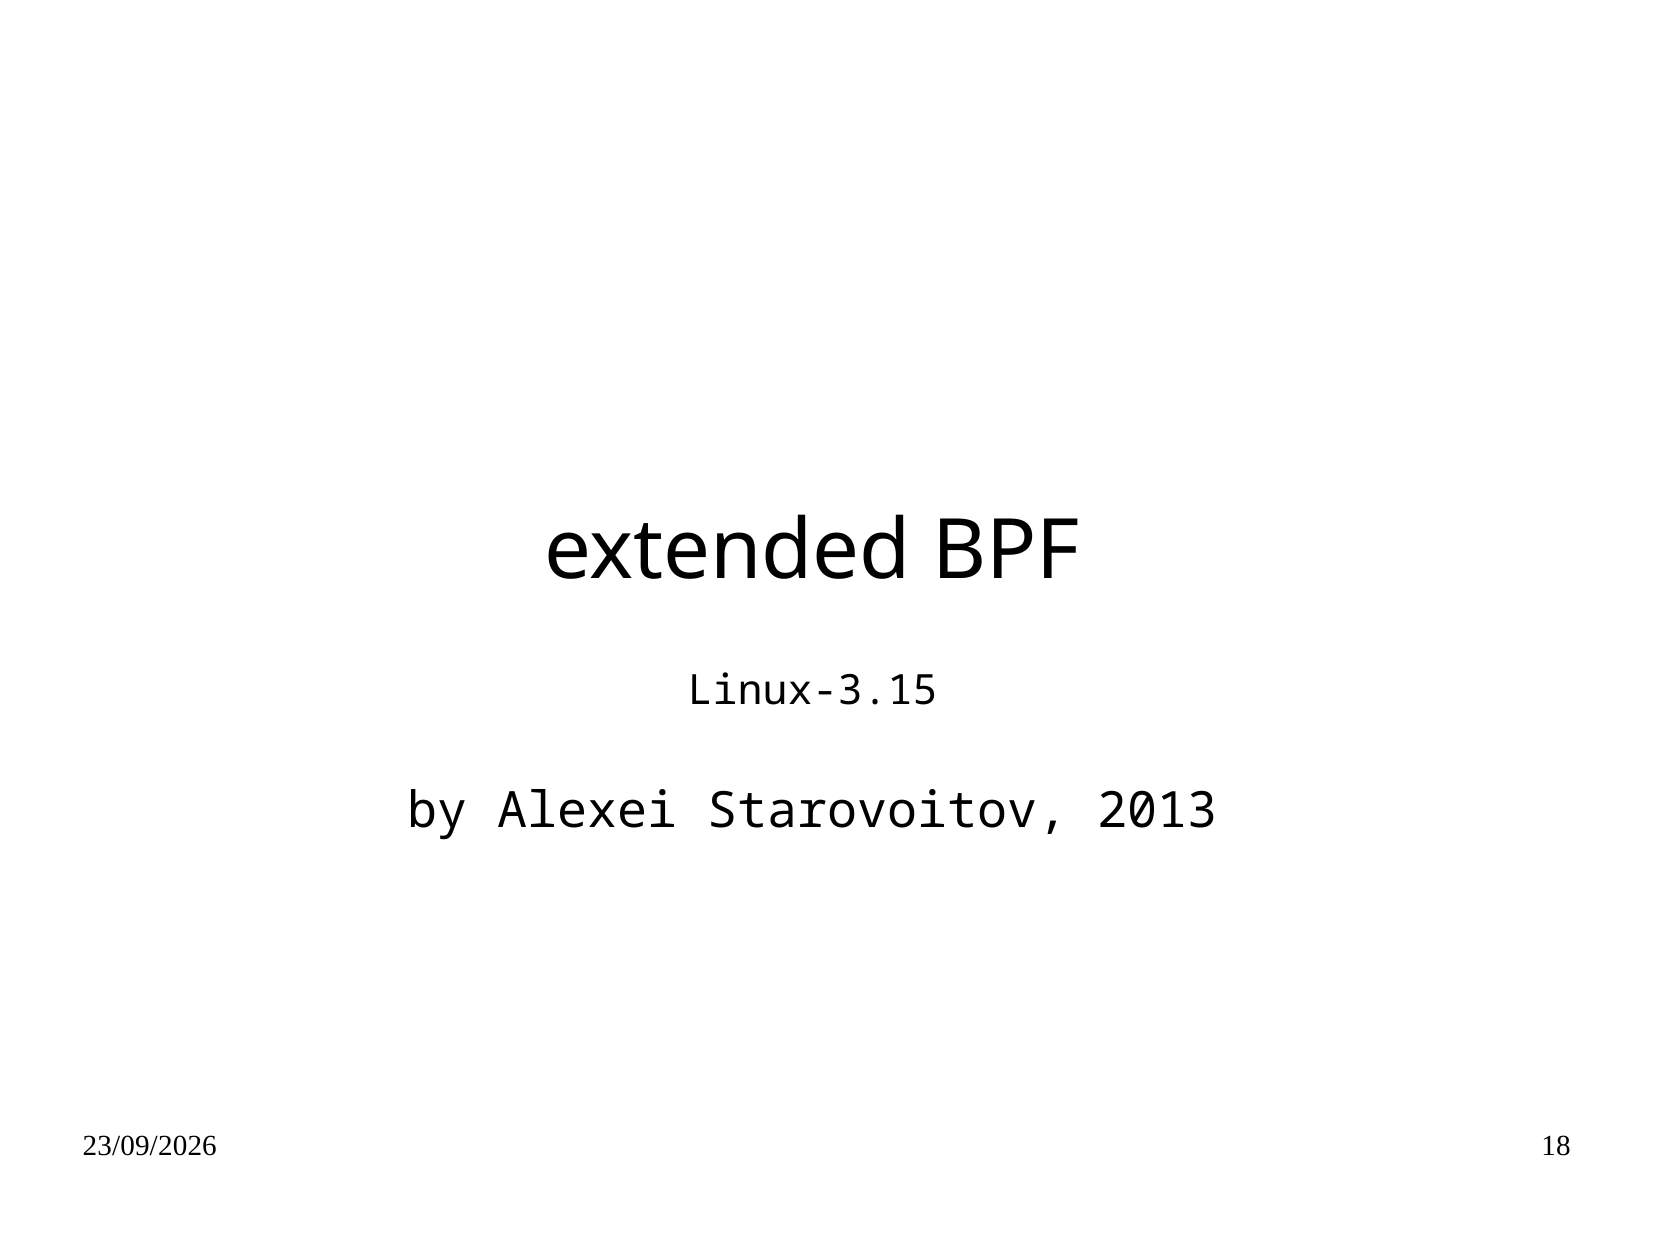

# extended BPF
Linux-3.15
by Alexei Starovoitov, 2013
18